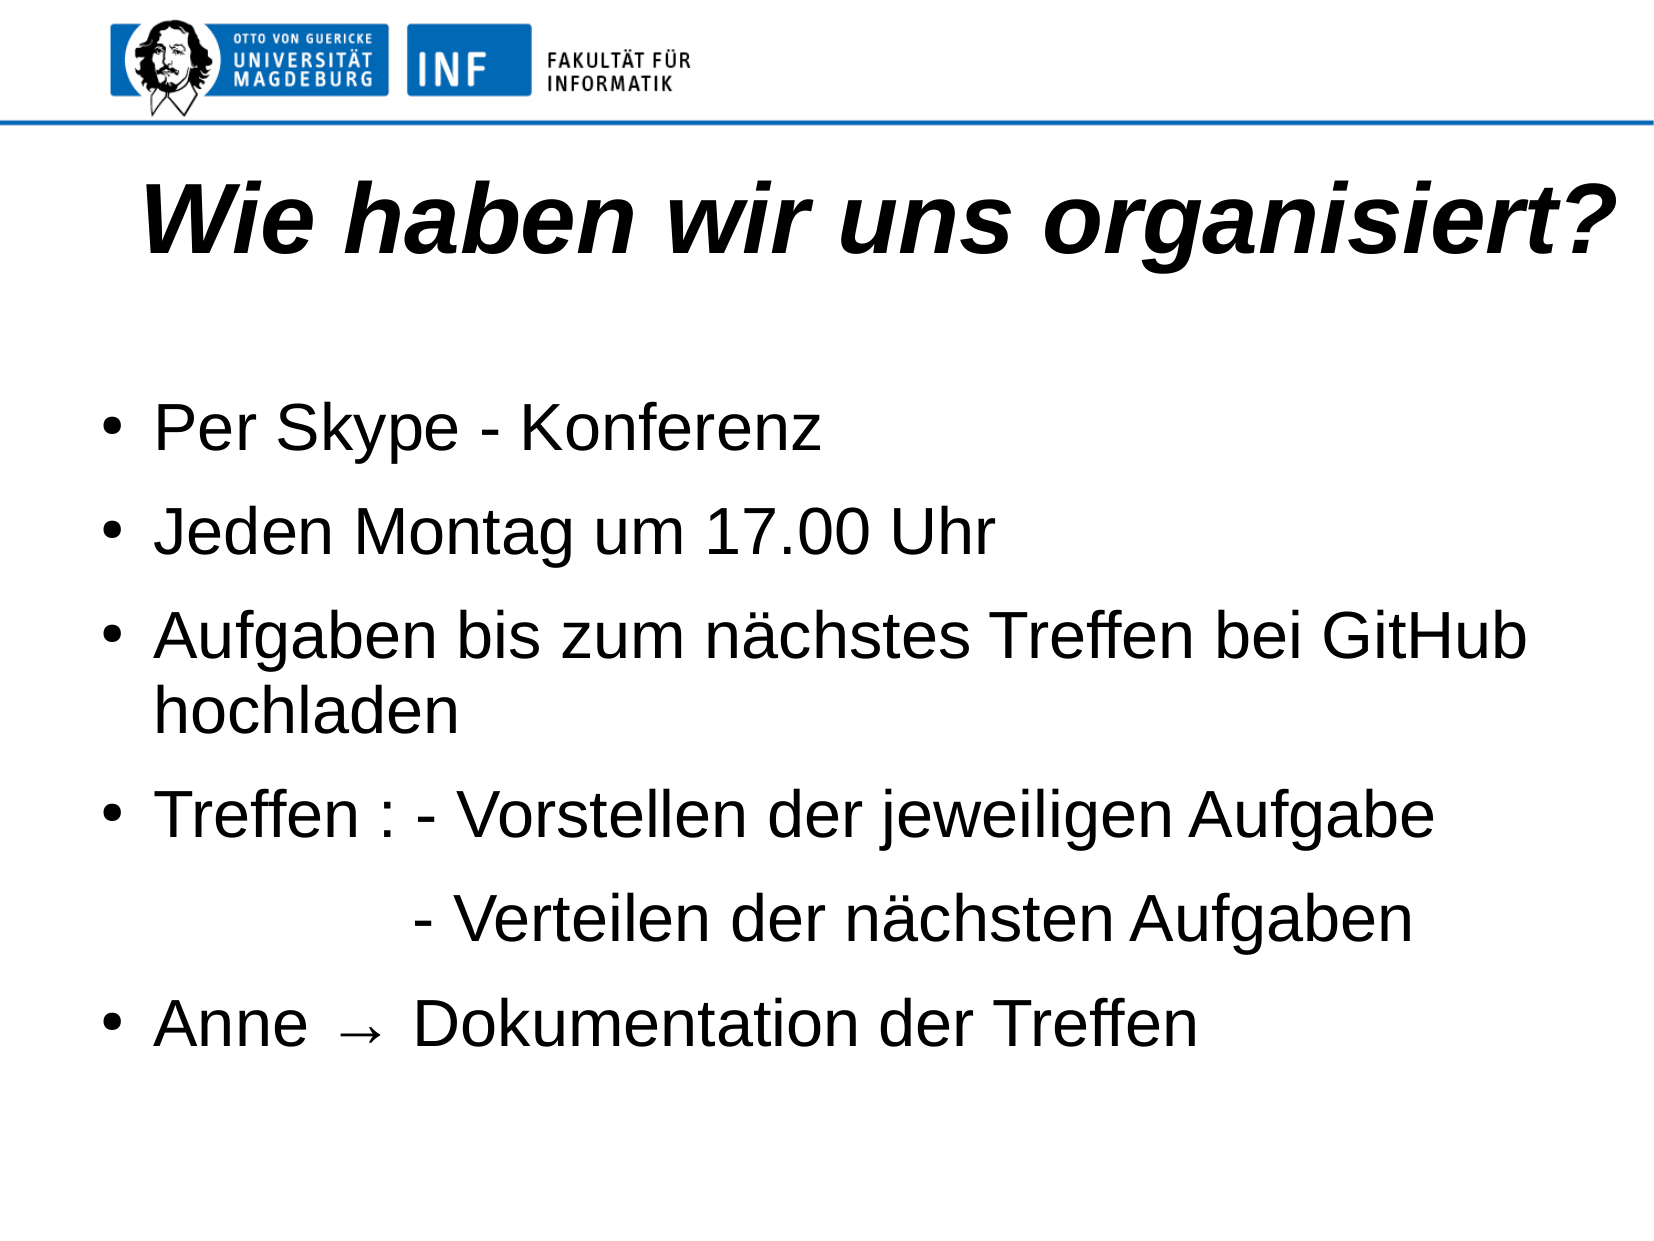

# Wie haben wir uns organisiert?
Per Skype - Konferenz
Jeden Montag um 17.00 Uhr
Aufgaben bis zum nächstes Treffen bei GitHub hochladen
Treffen : - Vorstellen der jeweiligen Aufgabe
 - Verteilen der nächsten Aufgaben
Anne → Dokumentation der Treffen